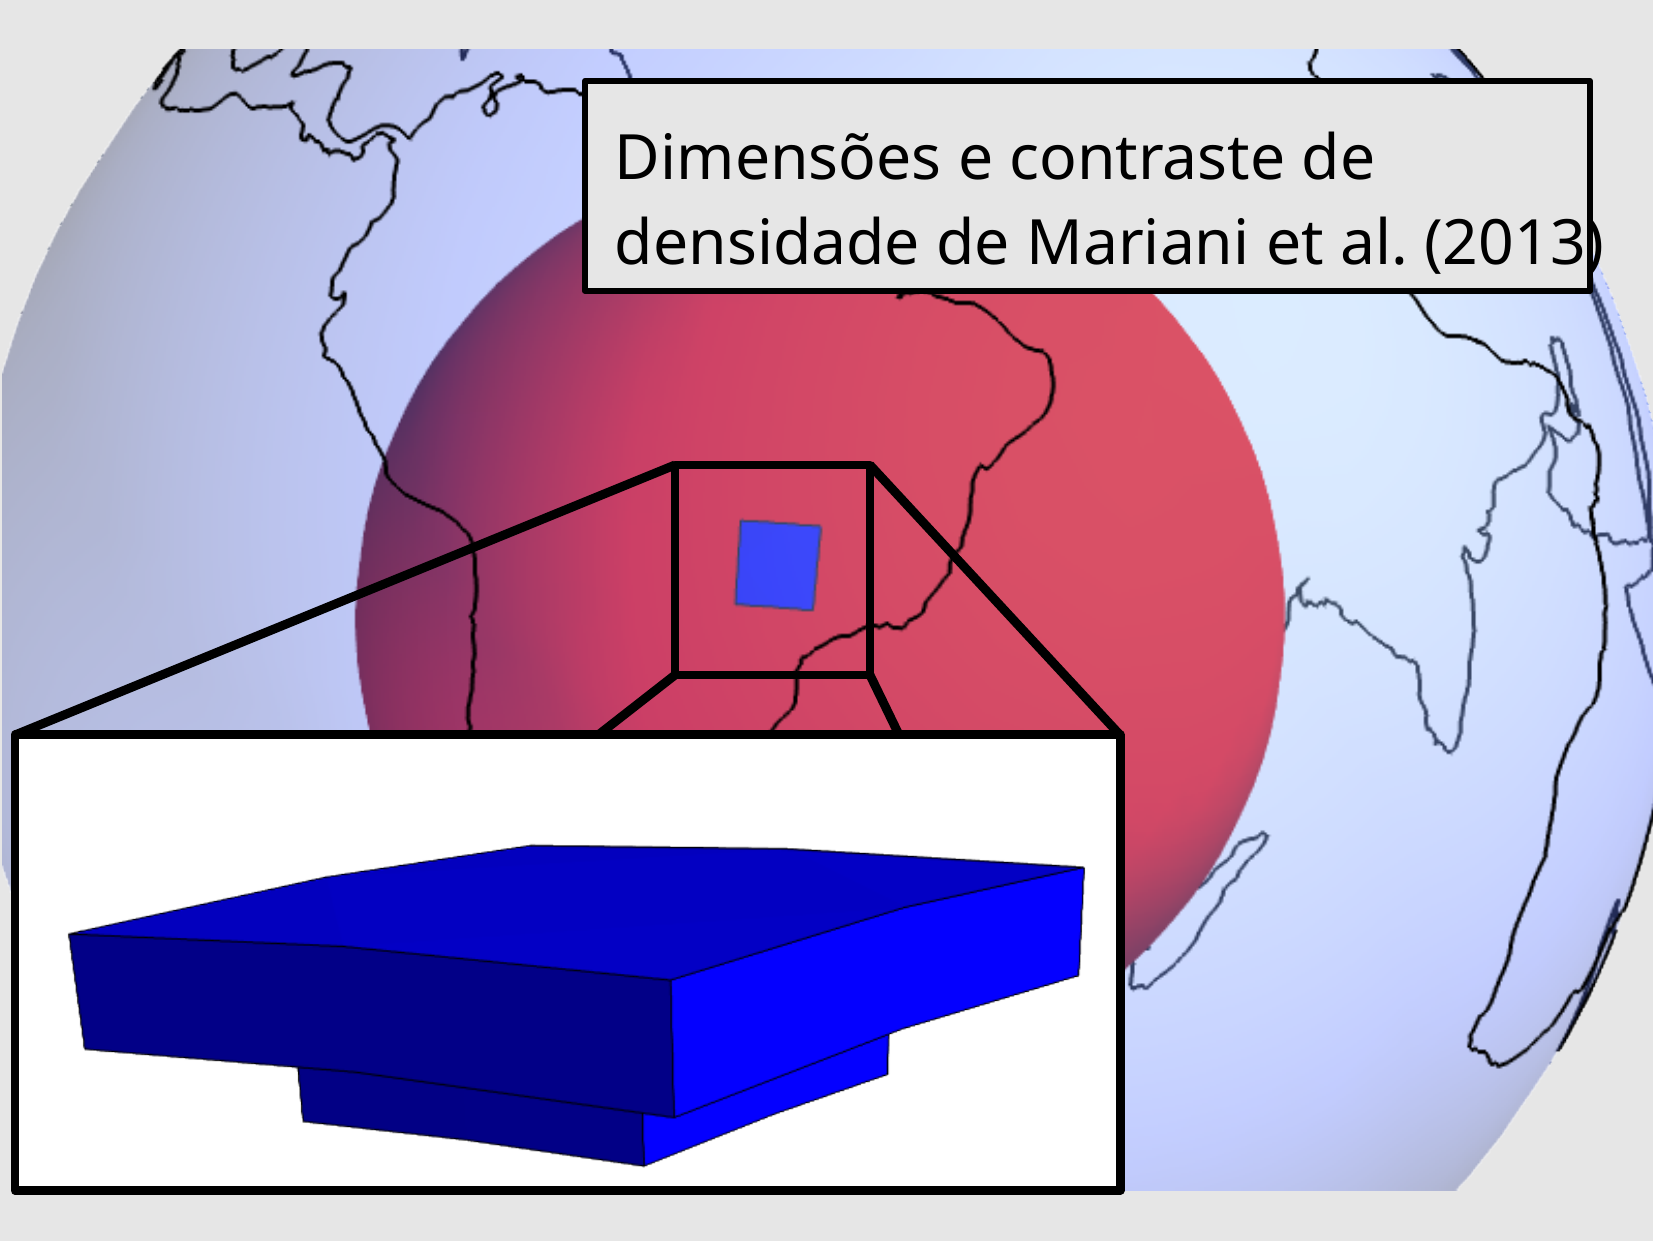

#
Dimensões e contraste de
densidade de Mariani et al. (2013)